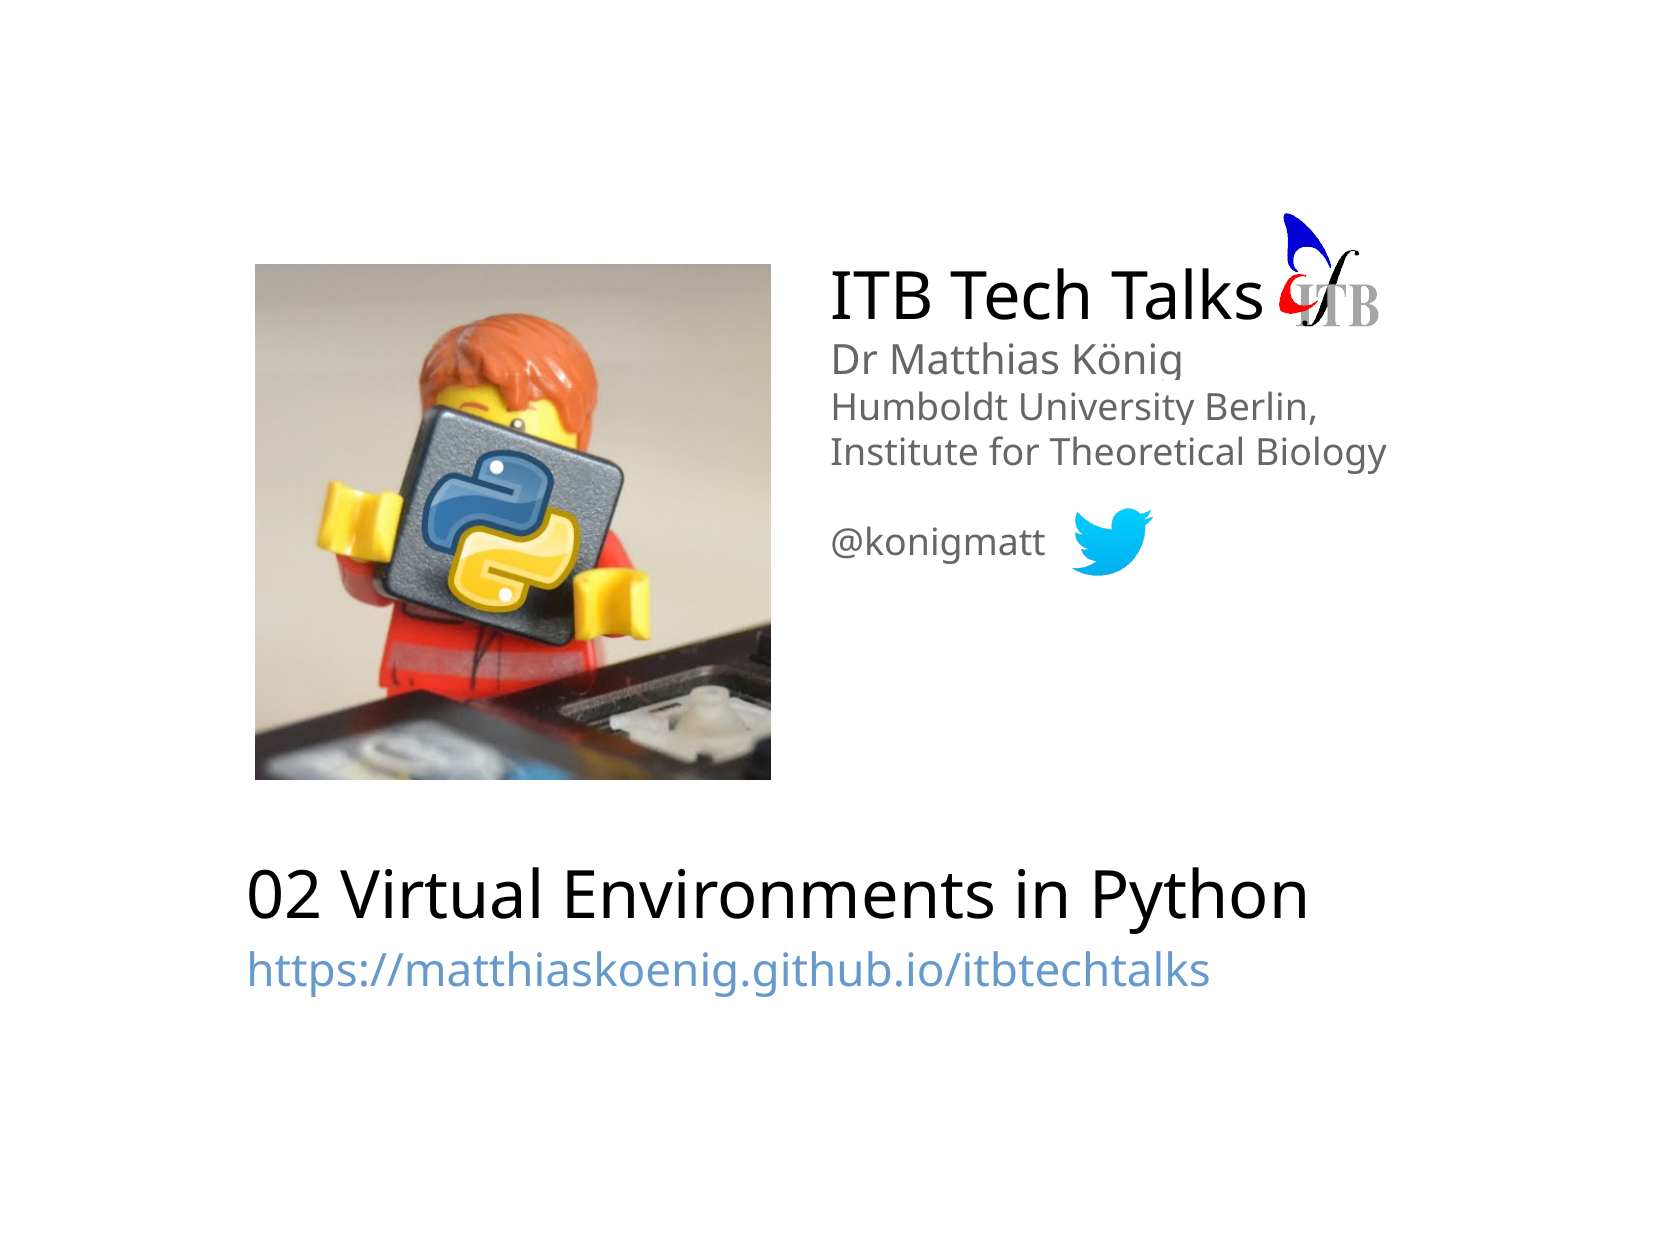

ITB Tech Talks
Dr Matthias König
Humboldt University Berlin,
Institute for Theoretical Biology
@konigmatt
02 Virtual Environments in Python
https://matthiaskoenig.github.io/itbtechtalks